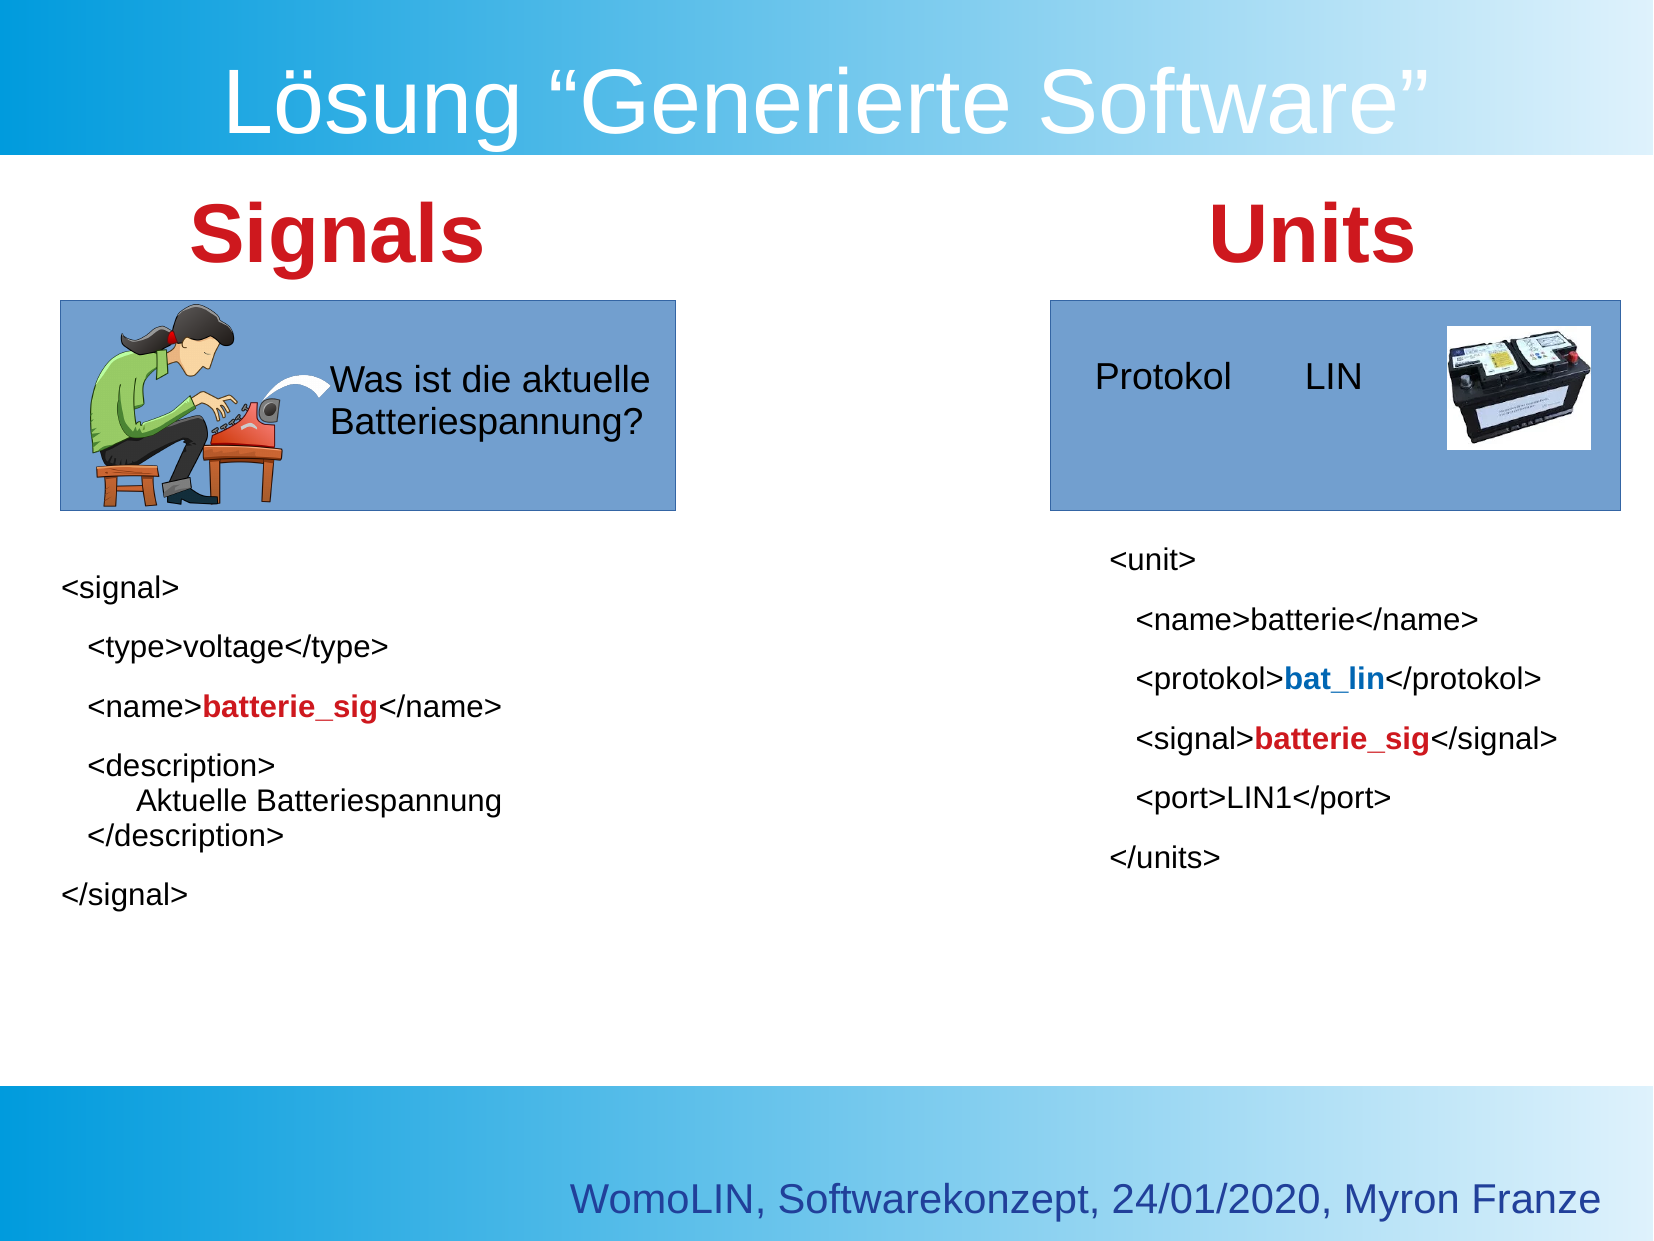

# Lösung “Generierte Software”
Signals
Units
Protokol
LIN
Was ist die aktuelle Batteriespannung?
<unit>
   <name>batterie</name>
   <protokol>bat_lin</protokol>
   <signal>batterie_sig</signal>
 <port>LIN1</port>
</units>
<signal>
   <type>voltage</type>
   <name>batterie_sig</name>
   <description>
	Aktuelle Batteriespannung
 </description>
</signal>
WomoLIN, Softwarekonzept, 24/01/2020, Myron Franze